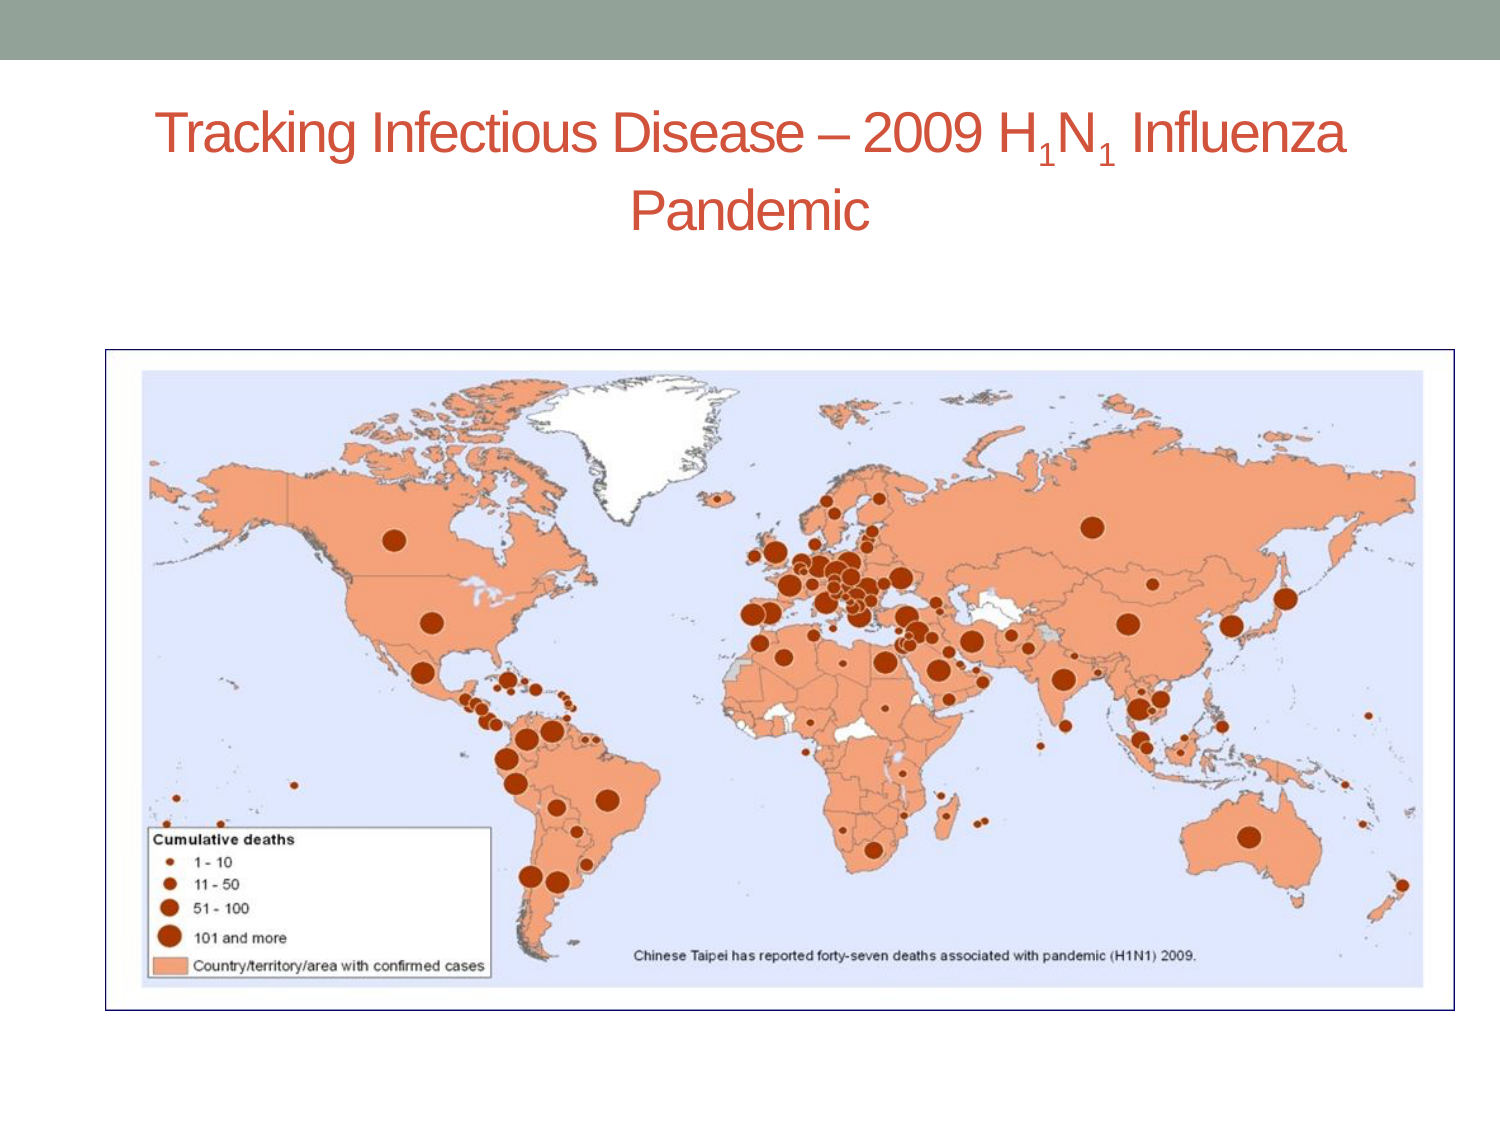

# Tracking Infectious Disease – 2009 H1N1 Influenza Pandemic